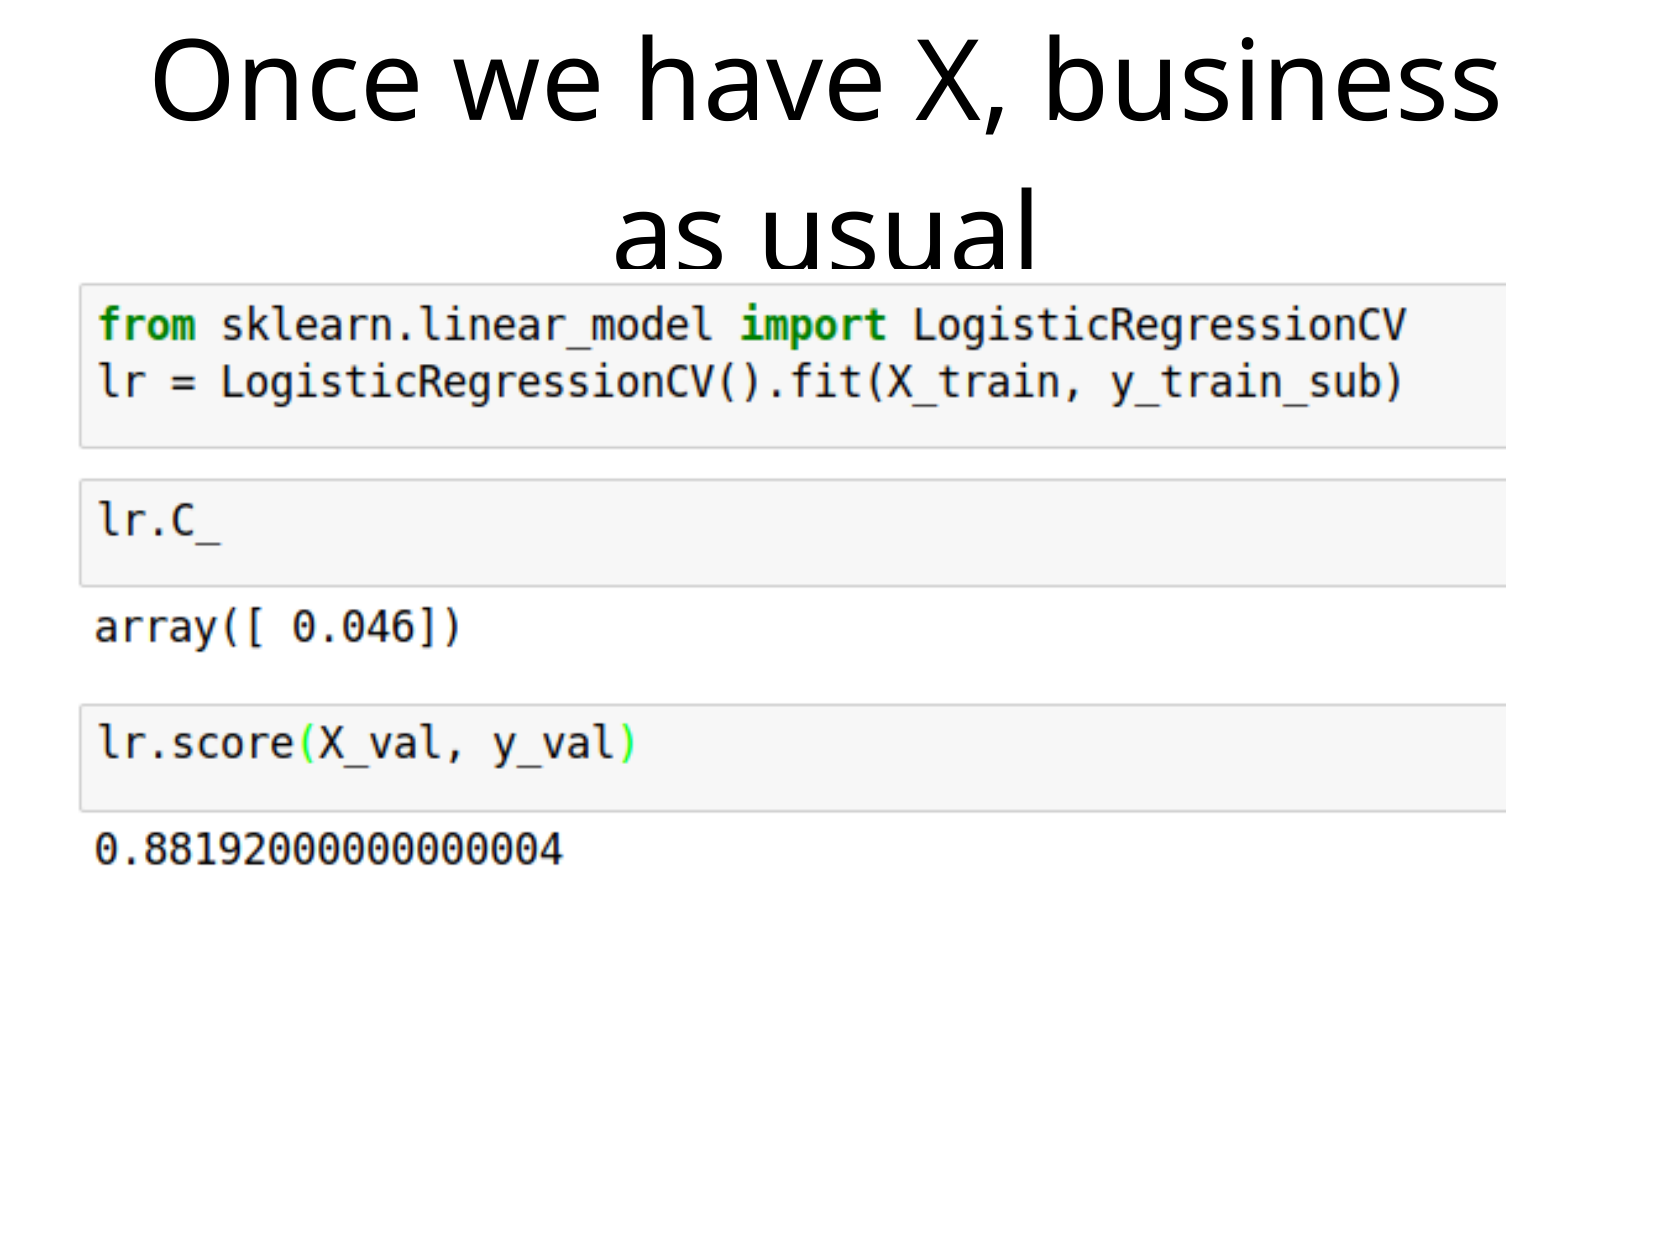

# Once we have X, business as usual